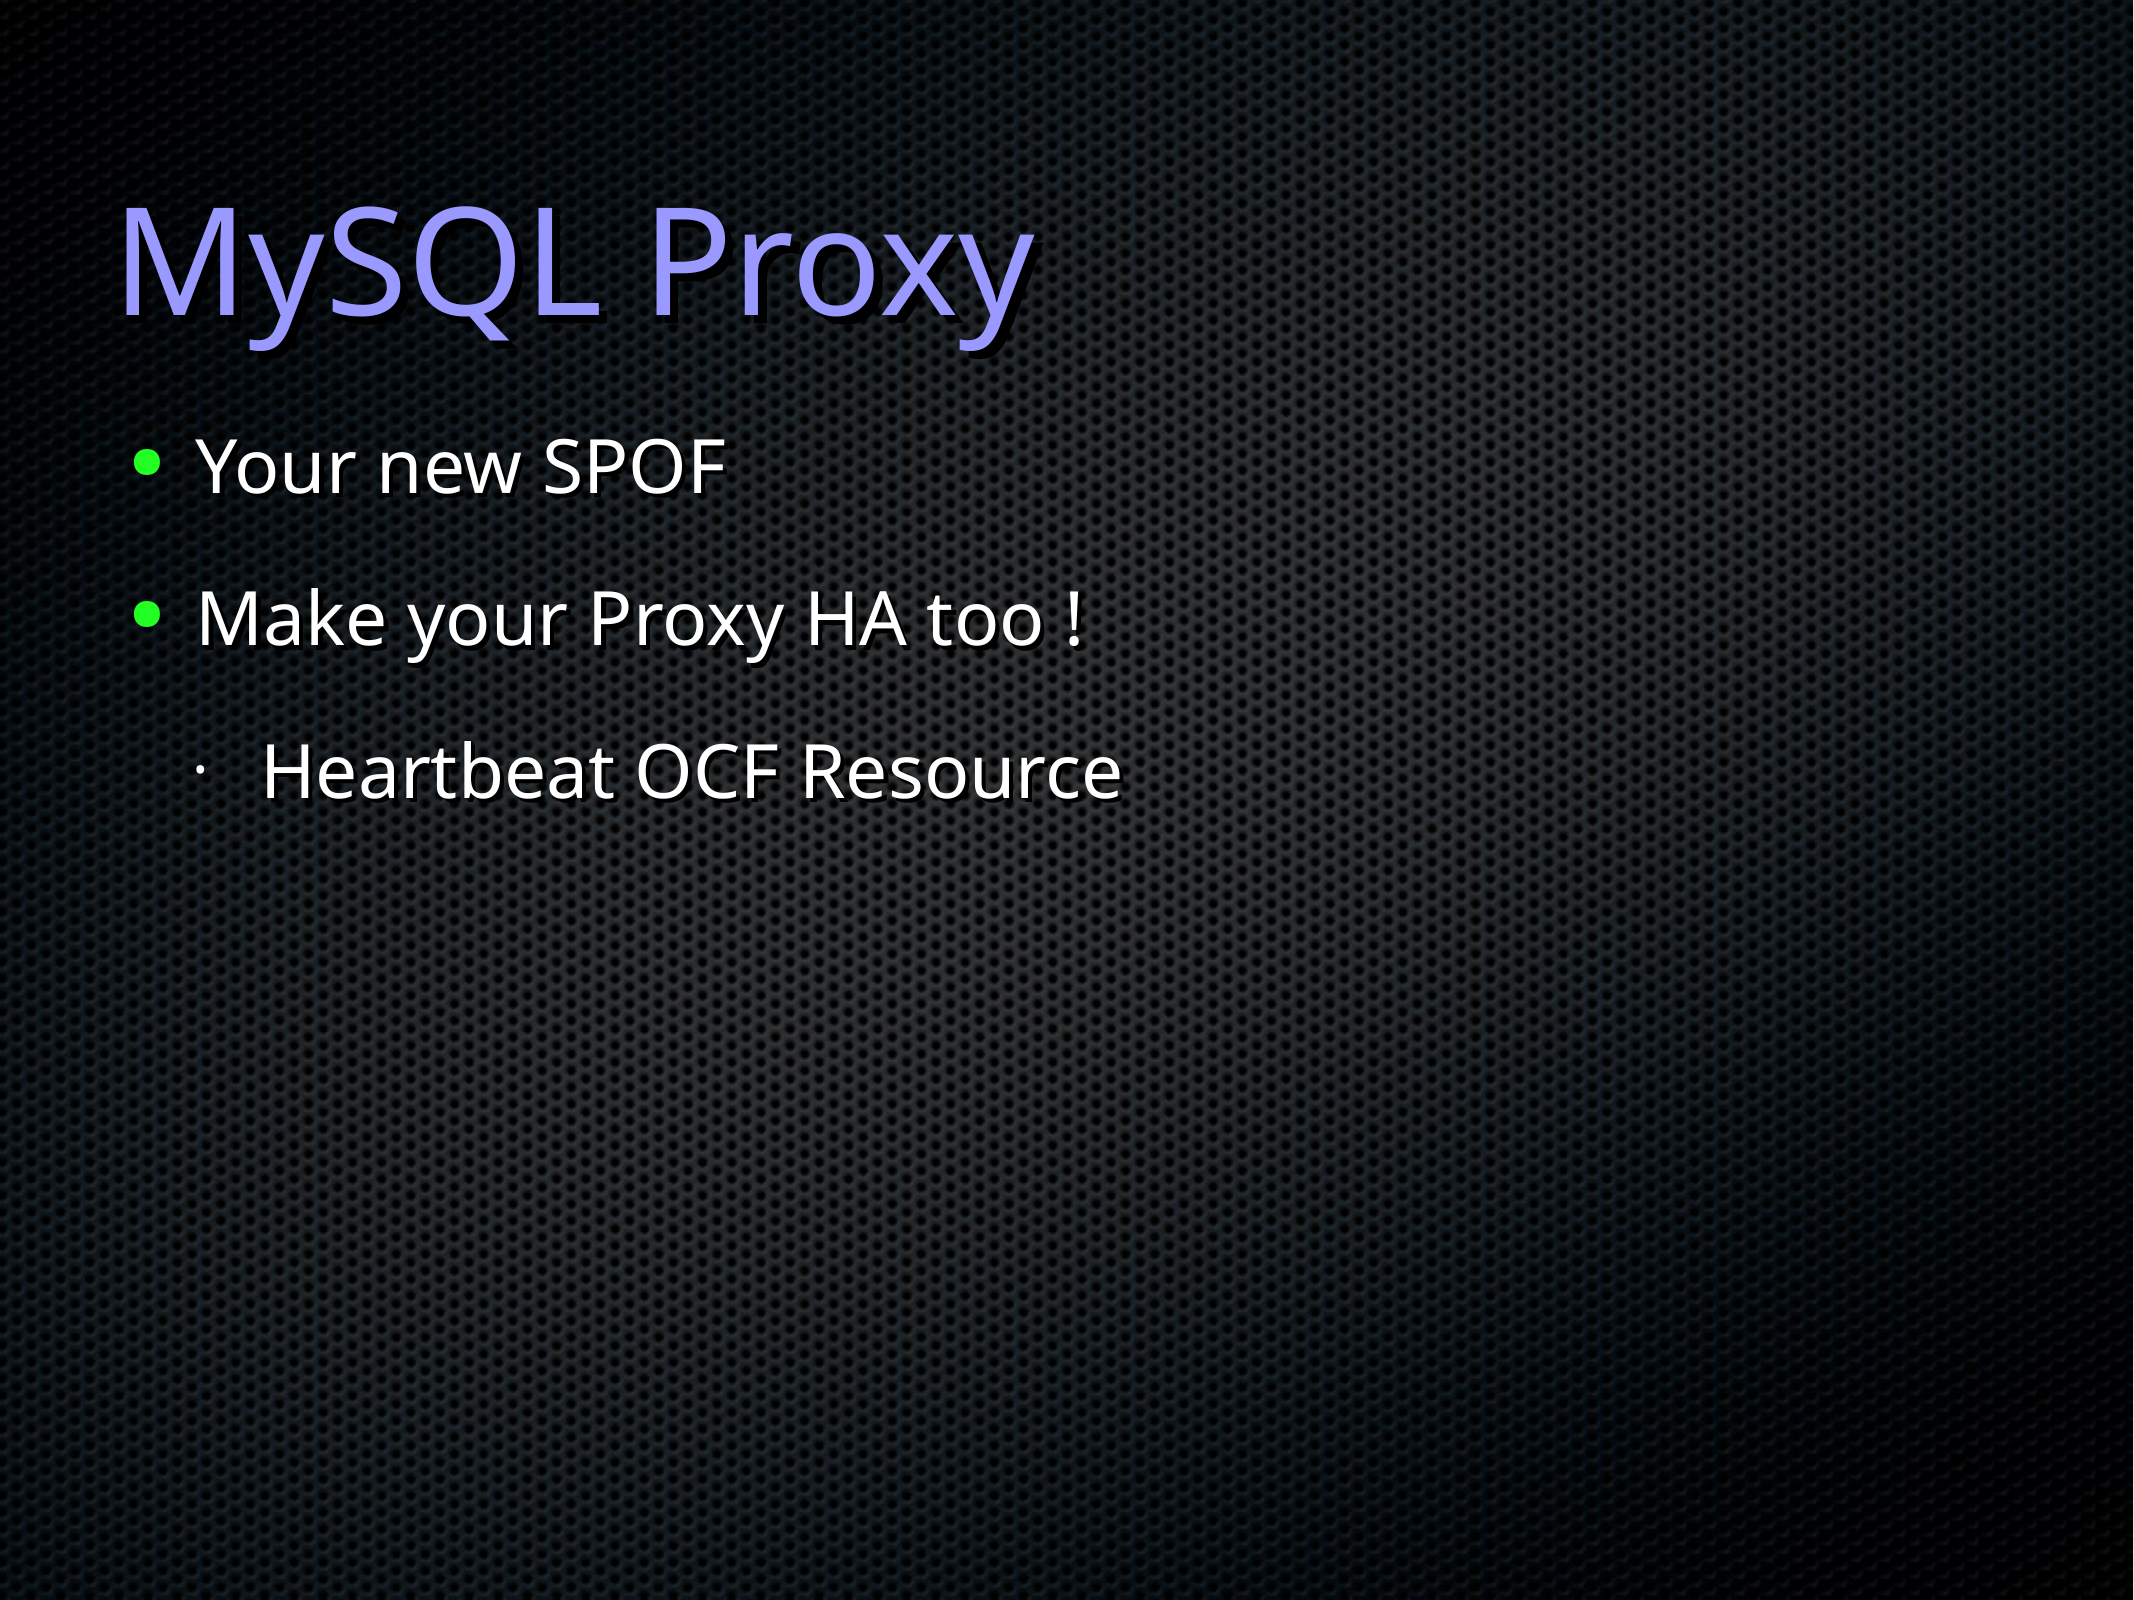

# MySQL Proxy
Your new SPOF
Make your Proxy HA too !
Heartbeat OCF Resource